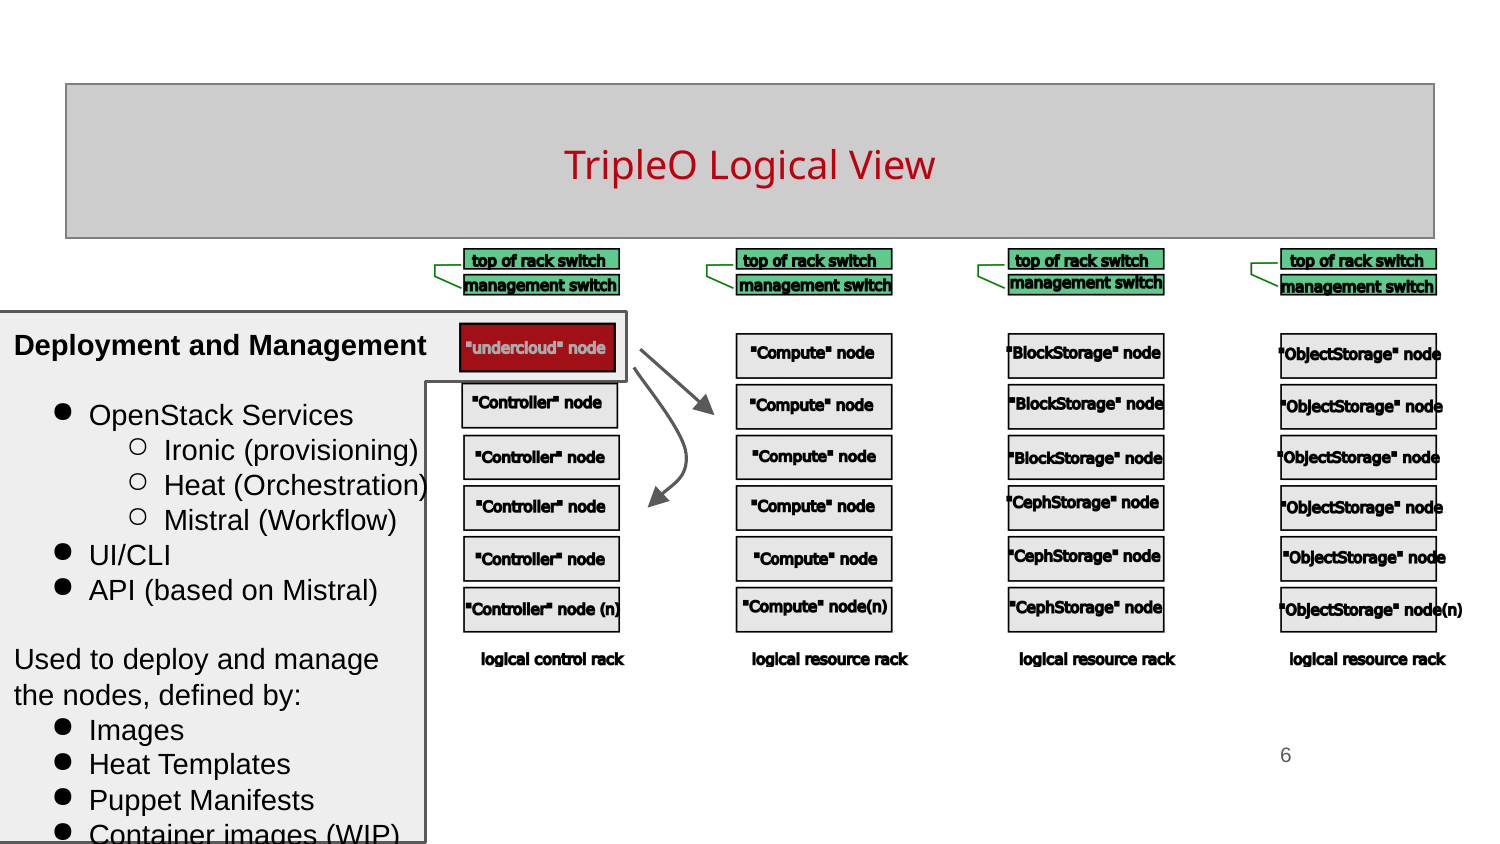

TripleO Logical View
Deployment and Management
OpenStack Services
Ironic (provisioning)
Heat (Orchestration)
Mistral (Workflow)
UI/CLI
API (based on Mistral)
Used to deploy and manage
the nodes, defined by:
Images
Heat Templates
Puppet Manifests
Container images (WIP)